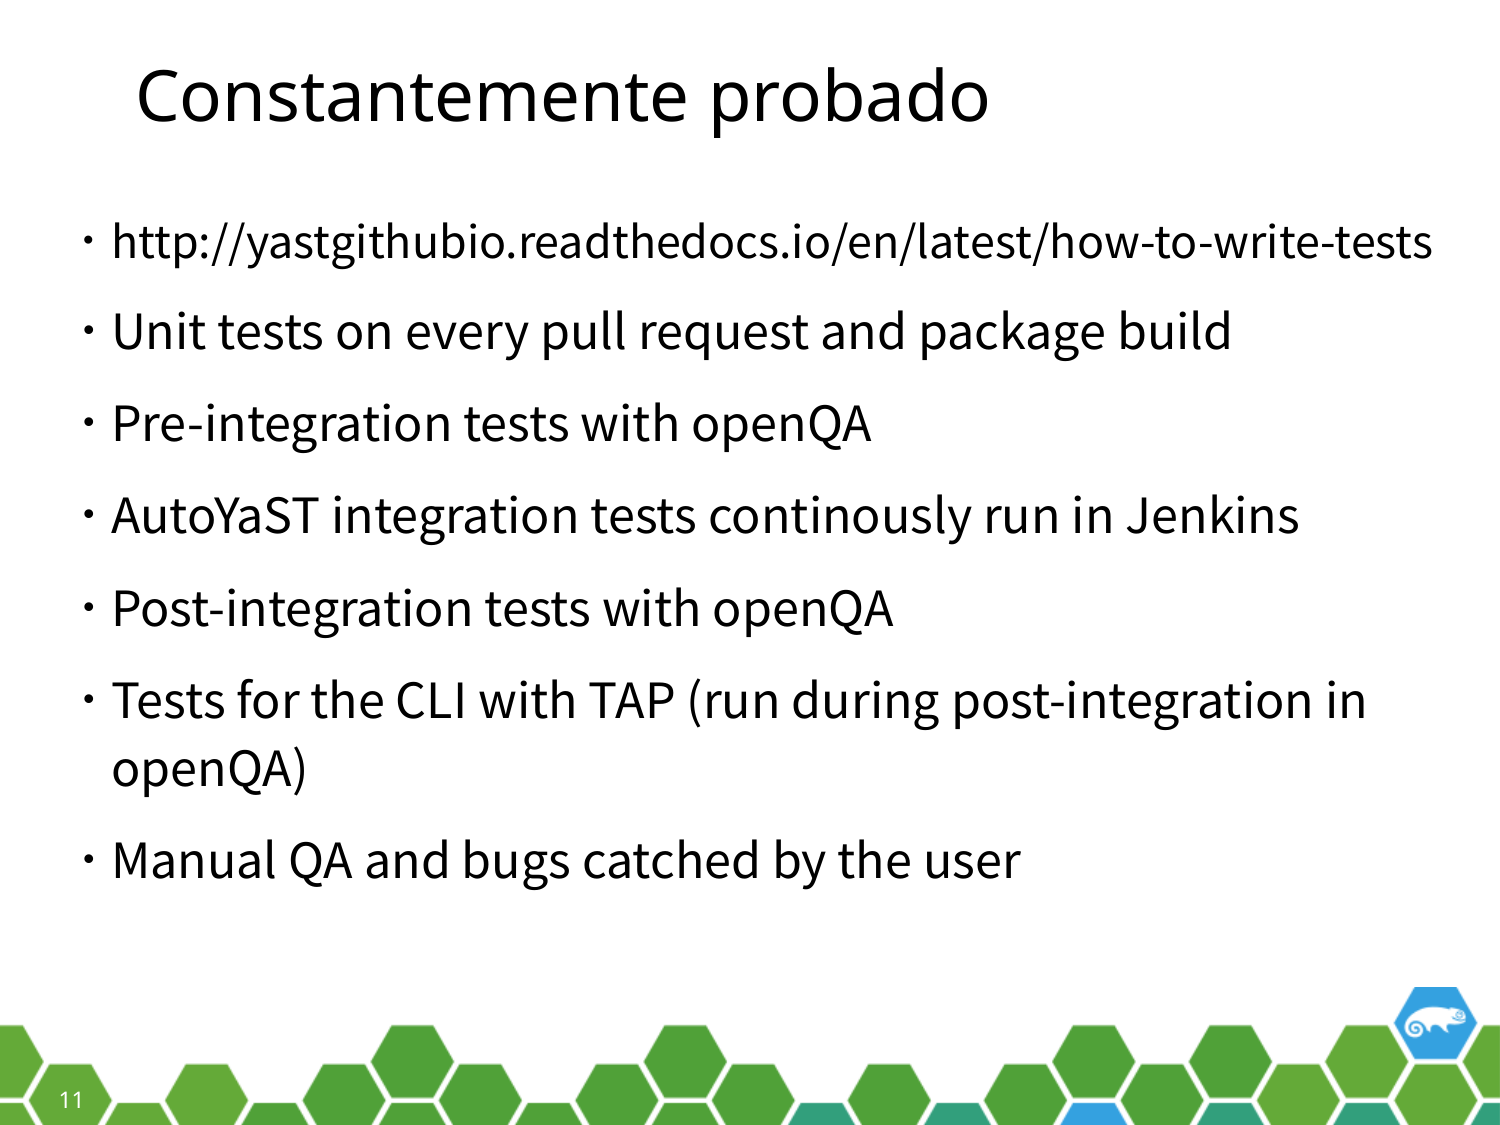

# Constantemente probado
http://yastgithubio.readthedocs.io/en/latest/how-to-write-tests
Unit tests on every pull request and package build
Pre-integration tests with openQA
AutoYaST integration tests continously run in Jenkins
Post-integration tests with openQA
Tests for the CLI with TAP (run during post-integration in openQA)
Manual QA and bugs catched by the user